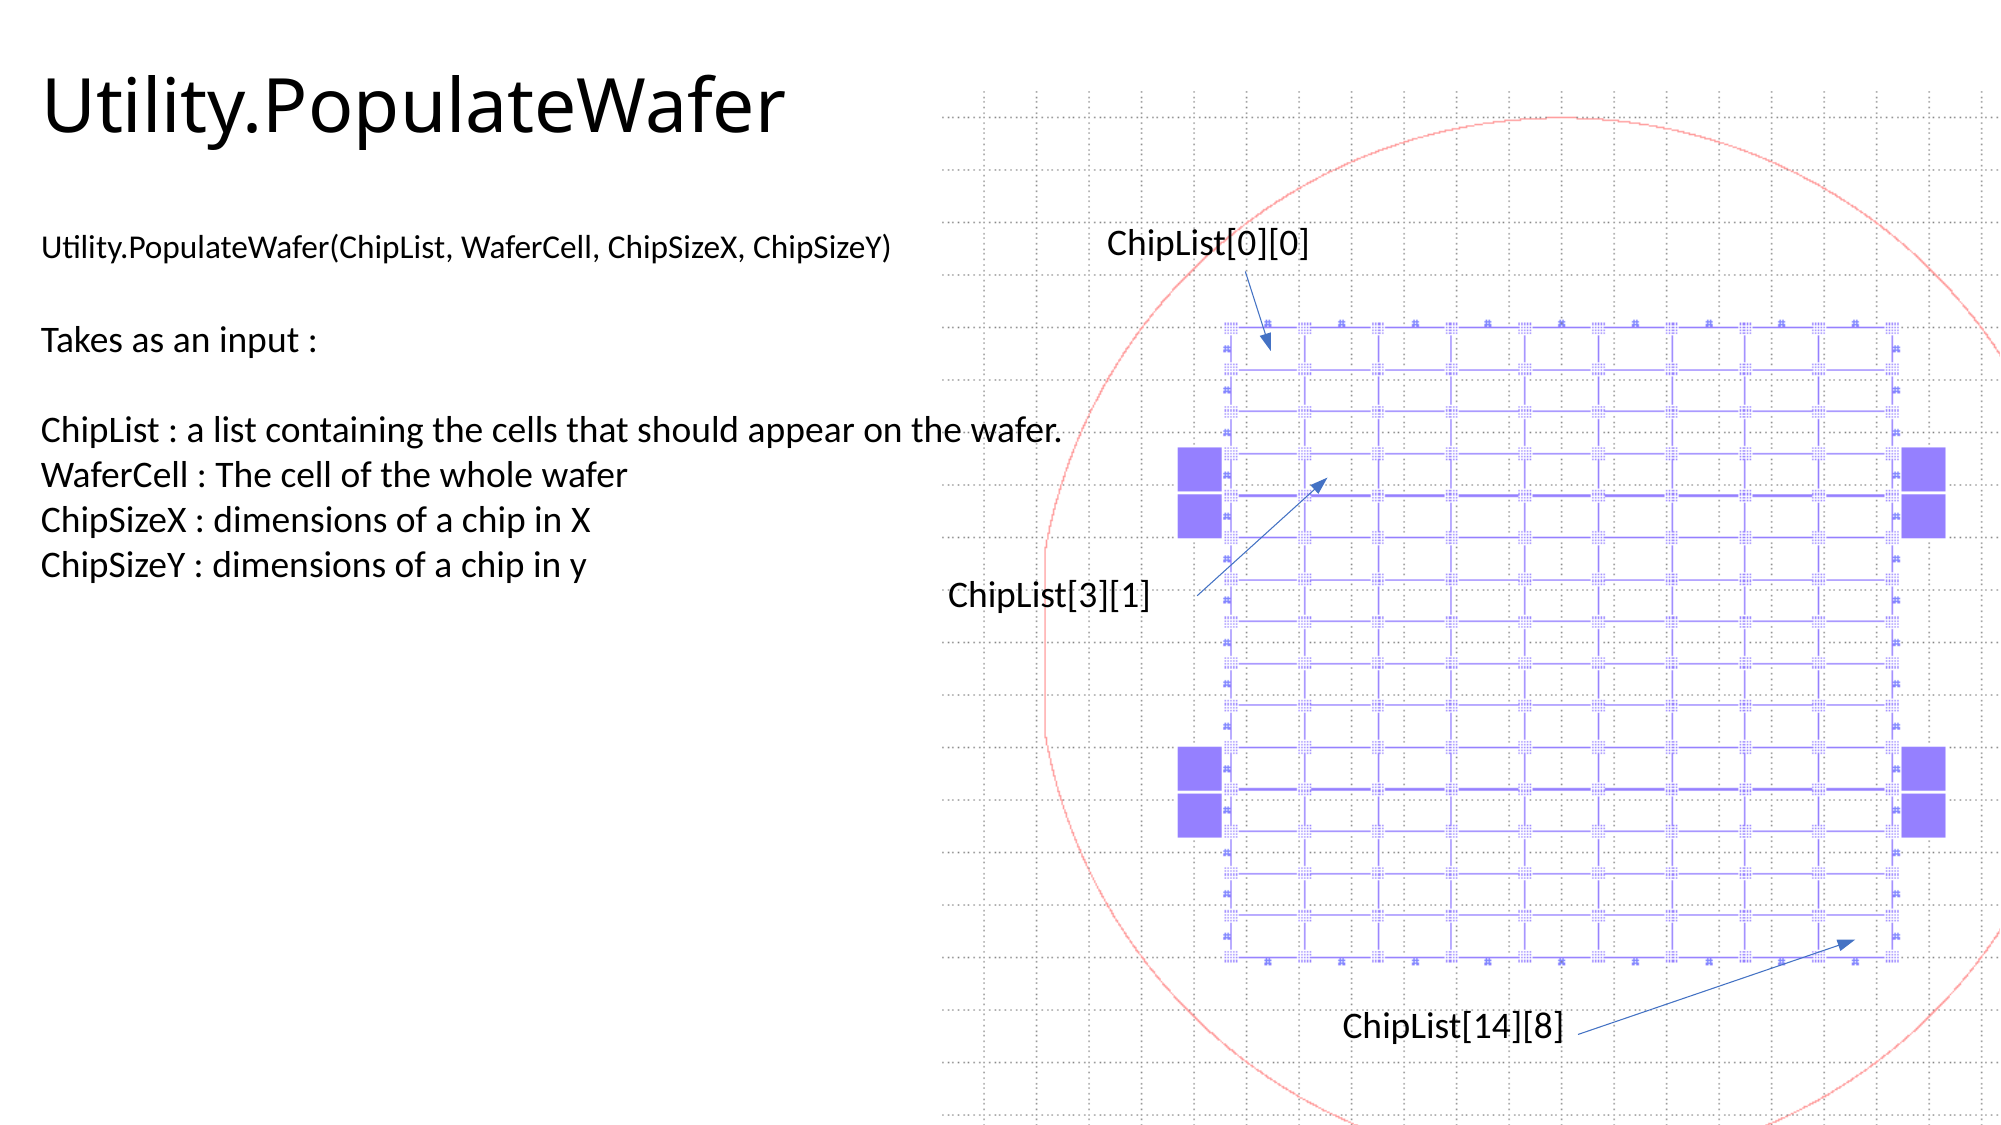

# Utility.PopulateWafer
ChipList[0][0]
Utility.PopulateWafer(ChipList, WaferCell, ChipSizeX, ChipSizeY)
Takes as an input :
ChipList : a list containing the cells that should appear on the wafer.
WaferCell : The cell of the whole wafer
ChipSizeX : dimensions of a chip in X
ChipSizeY : dimensions of a chip in y
ChipList[3][1]
ChipList[14][8]